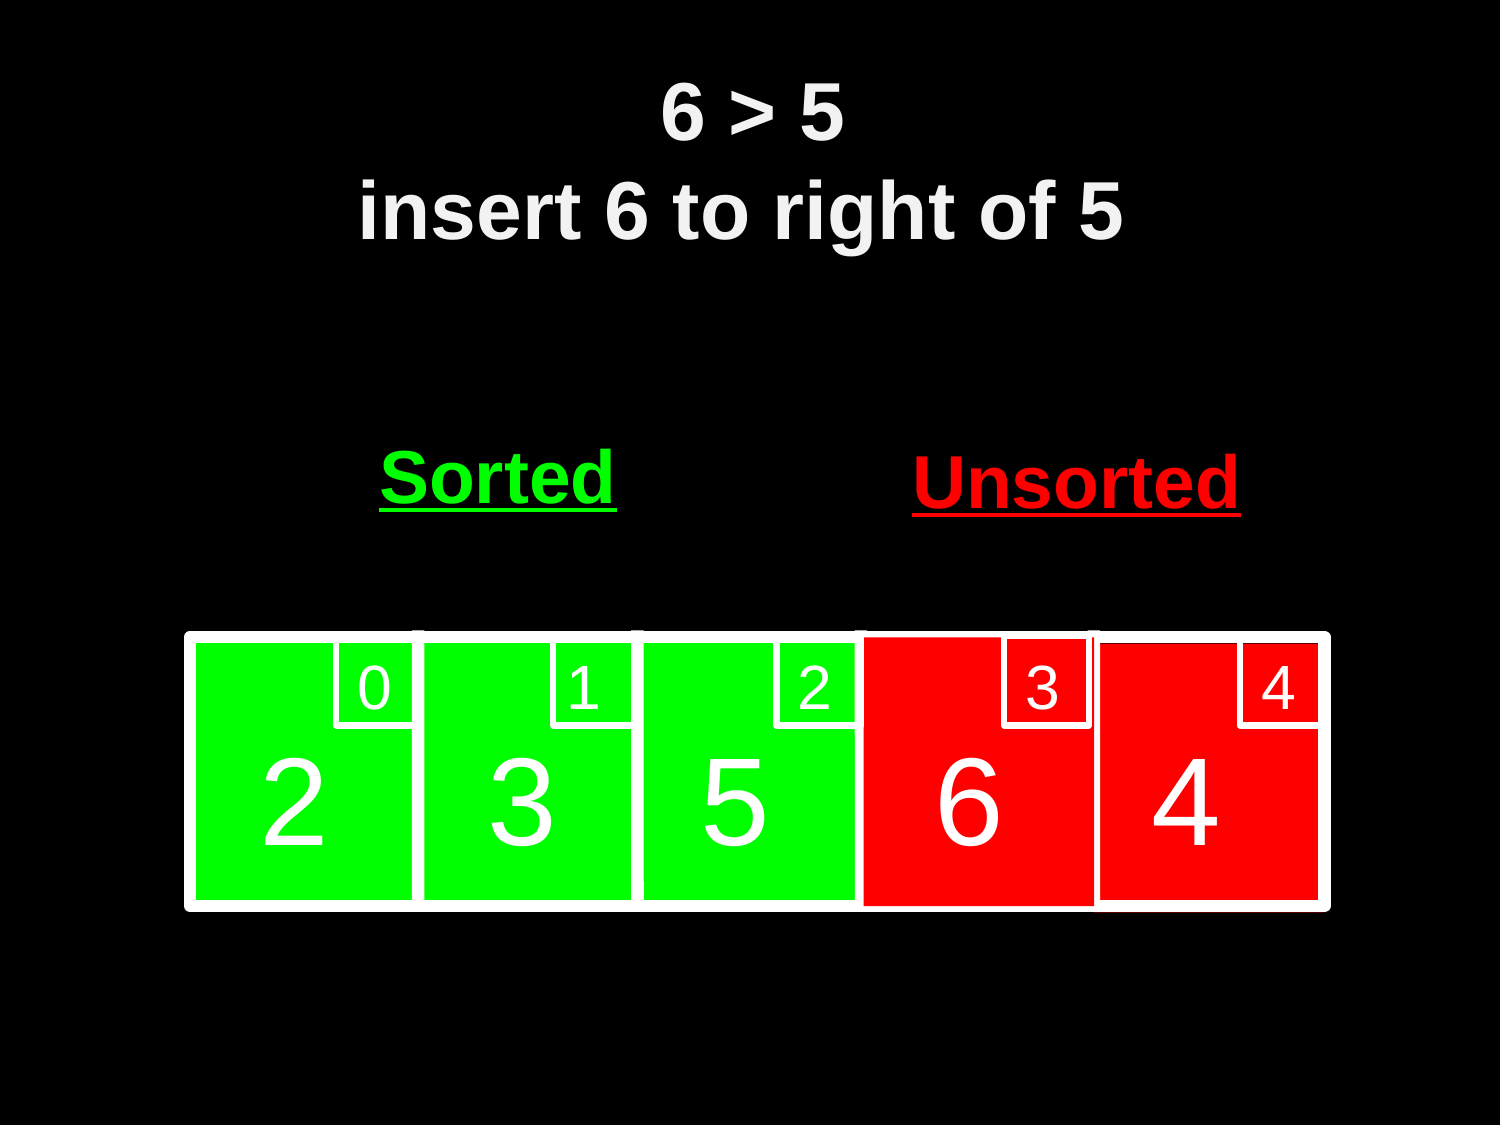

6 > 5
insert 6 to right of 5
Unsorted
Sorted
0
1
2
3
4
2
3
5
6
4